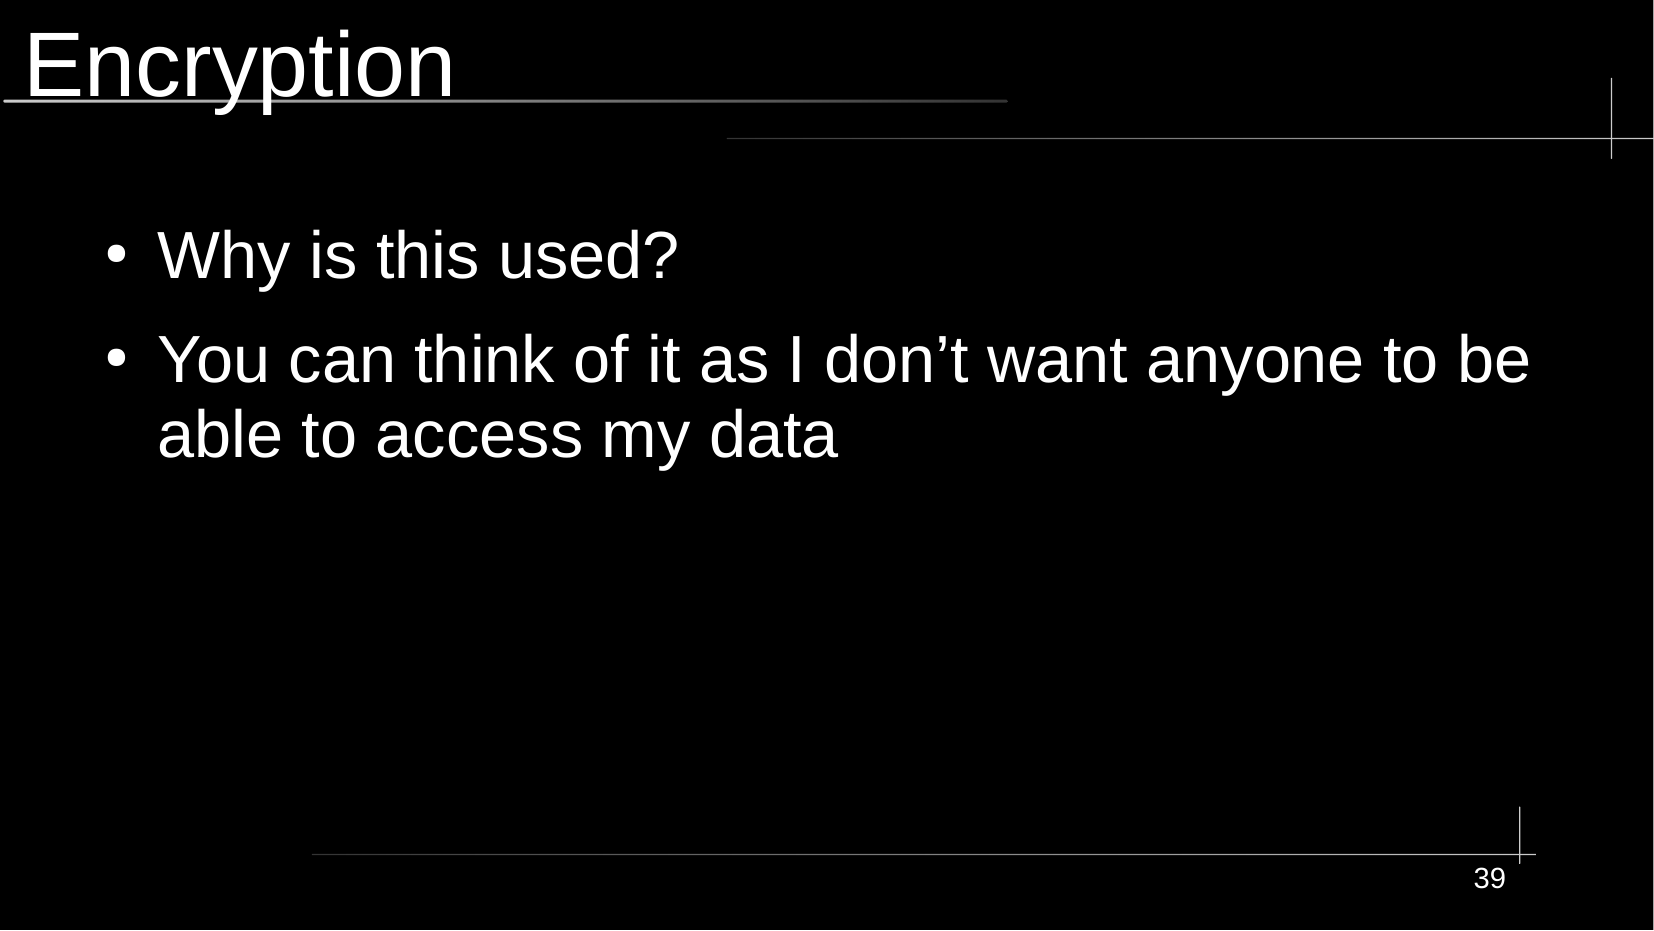

# Encryption
Why is this used?
You can think of it as I don’t want anyone to be able to access my data
39